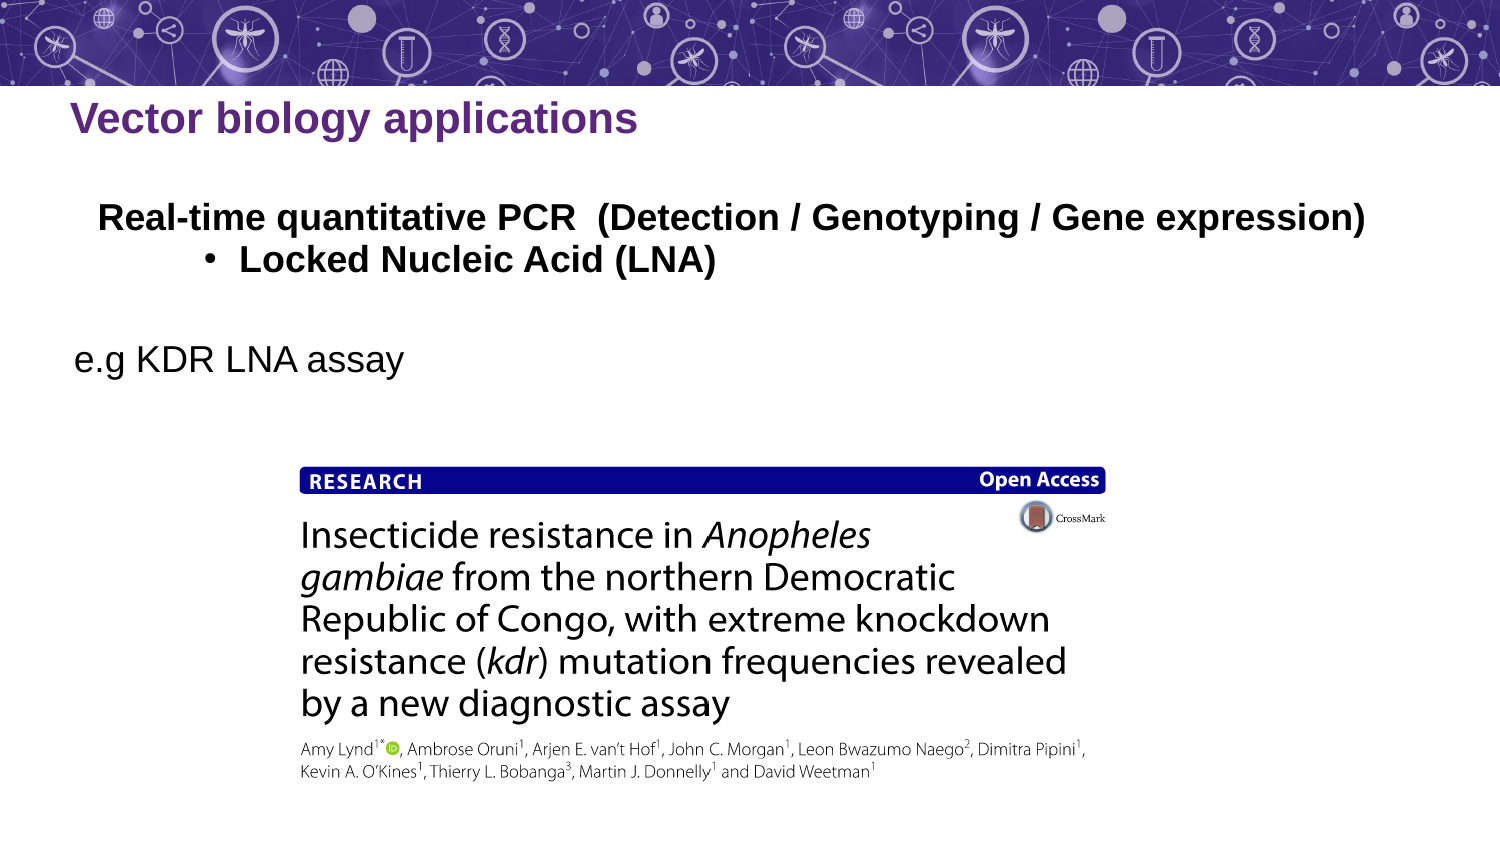

# Vector biology applications
Real-time quantitative PCR (Detection / Genotyping / Gene expression)
Locked Nucleic Acid (LNA)
e.g KDR LNA assay